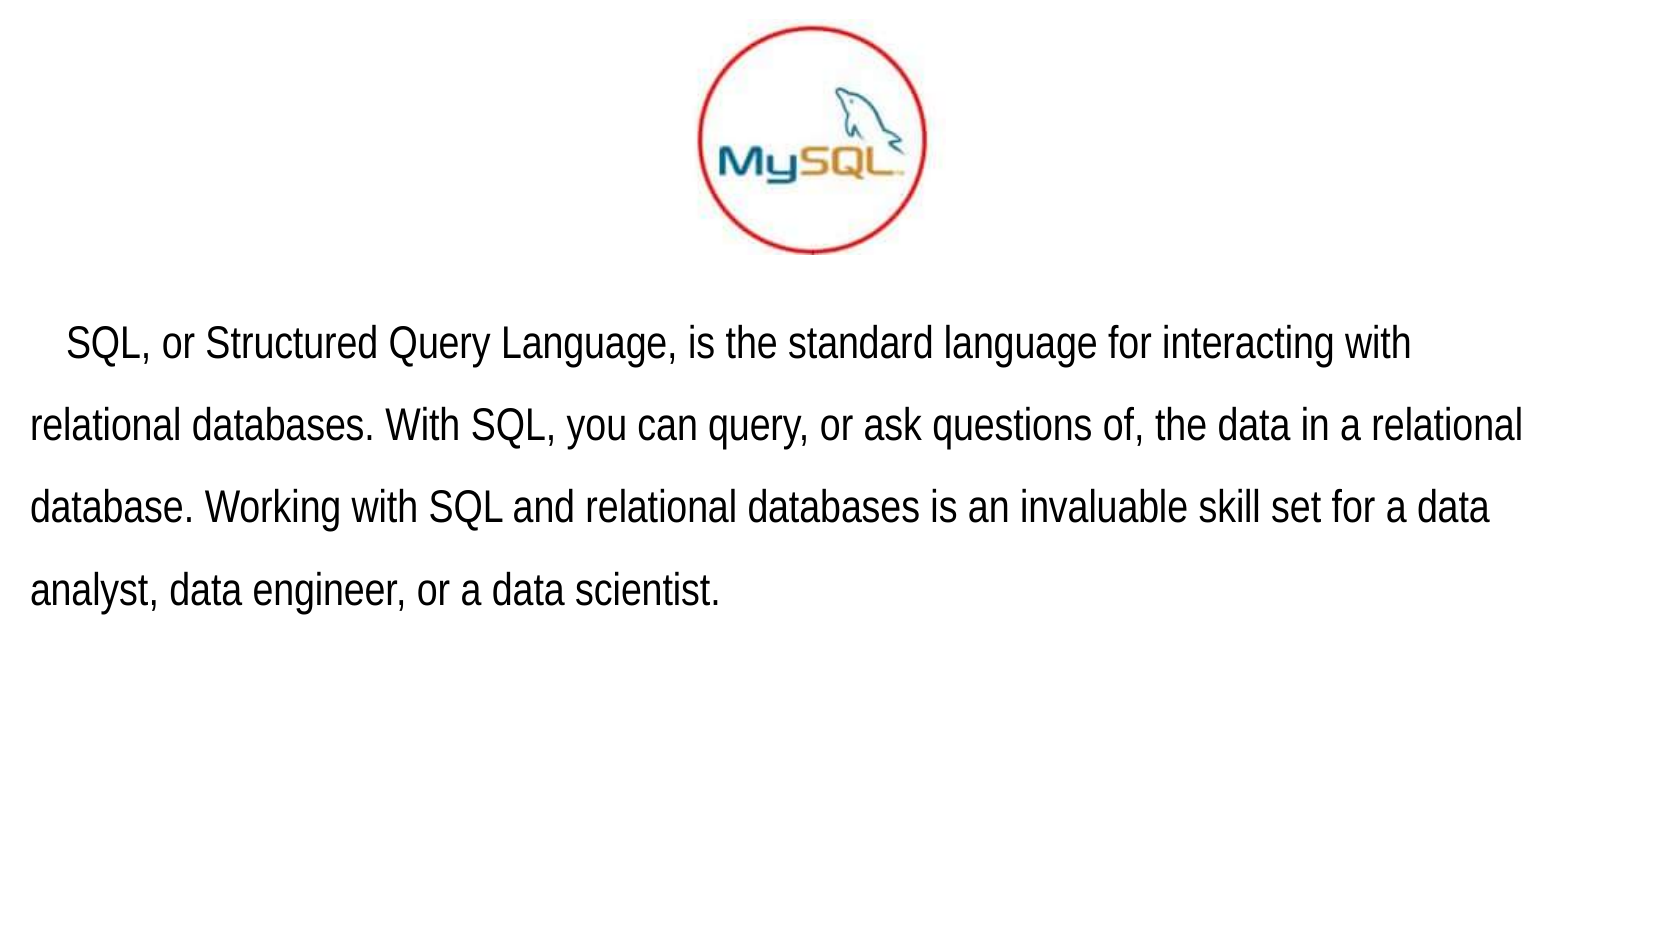

# SQL, or Structured Query Language, is the standard language for interacting with relational databases. With SQL, you can query, or ask questions of, the data in a relational database. Working with SQL and relational databases is an invaluable skill set for a data analyst, data engineer, or a data scientist.